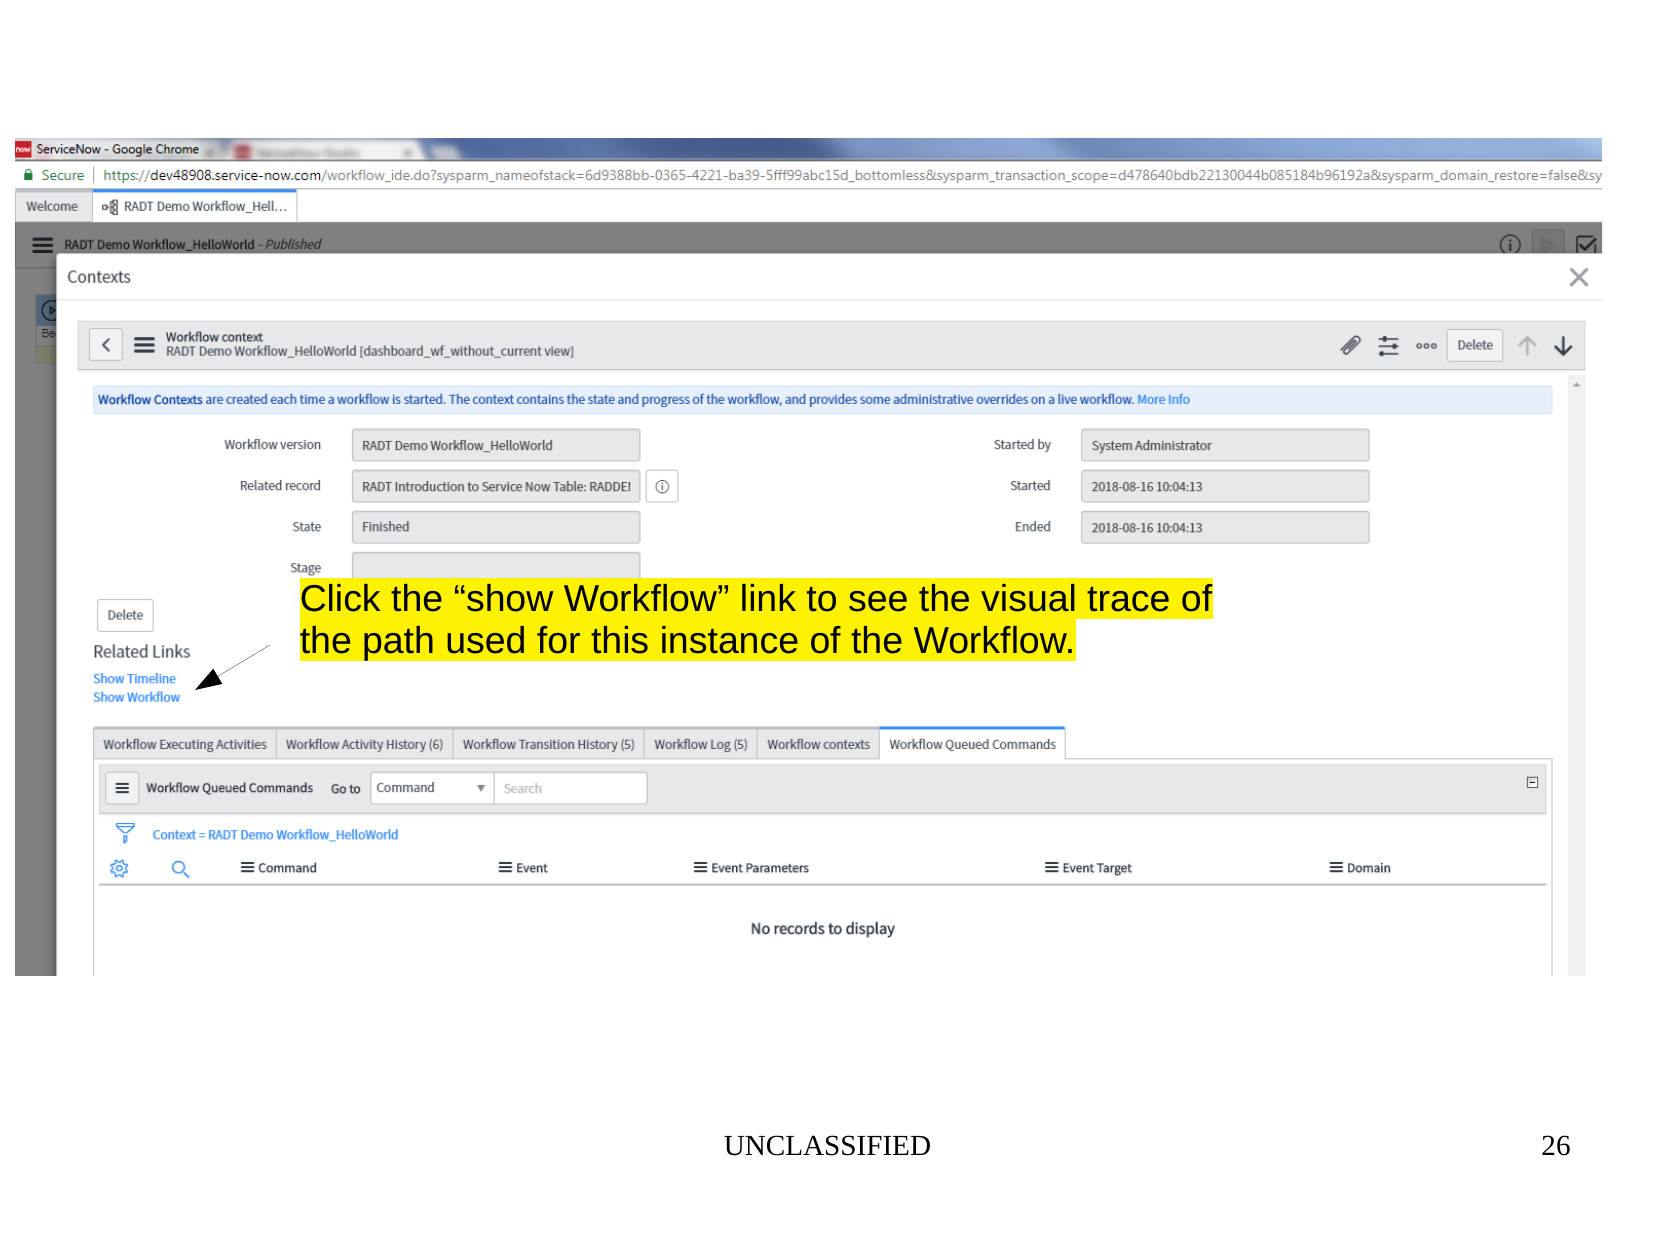

Click the “show Workflow” link to see the visual trace of the path used for this instance of the Workflow.
UNCLASSIFIED
26